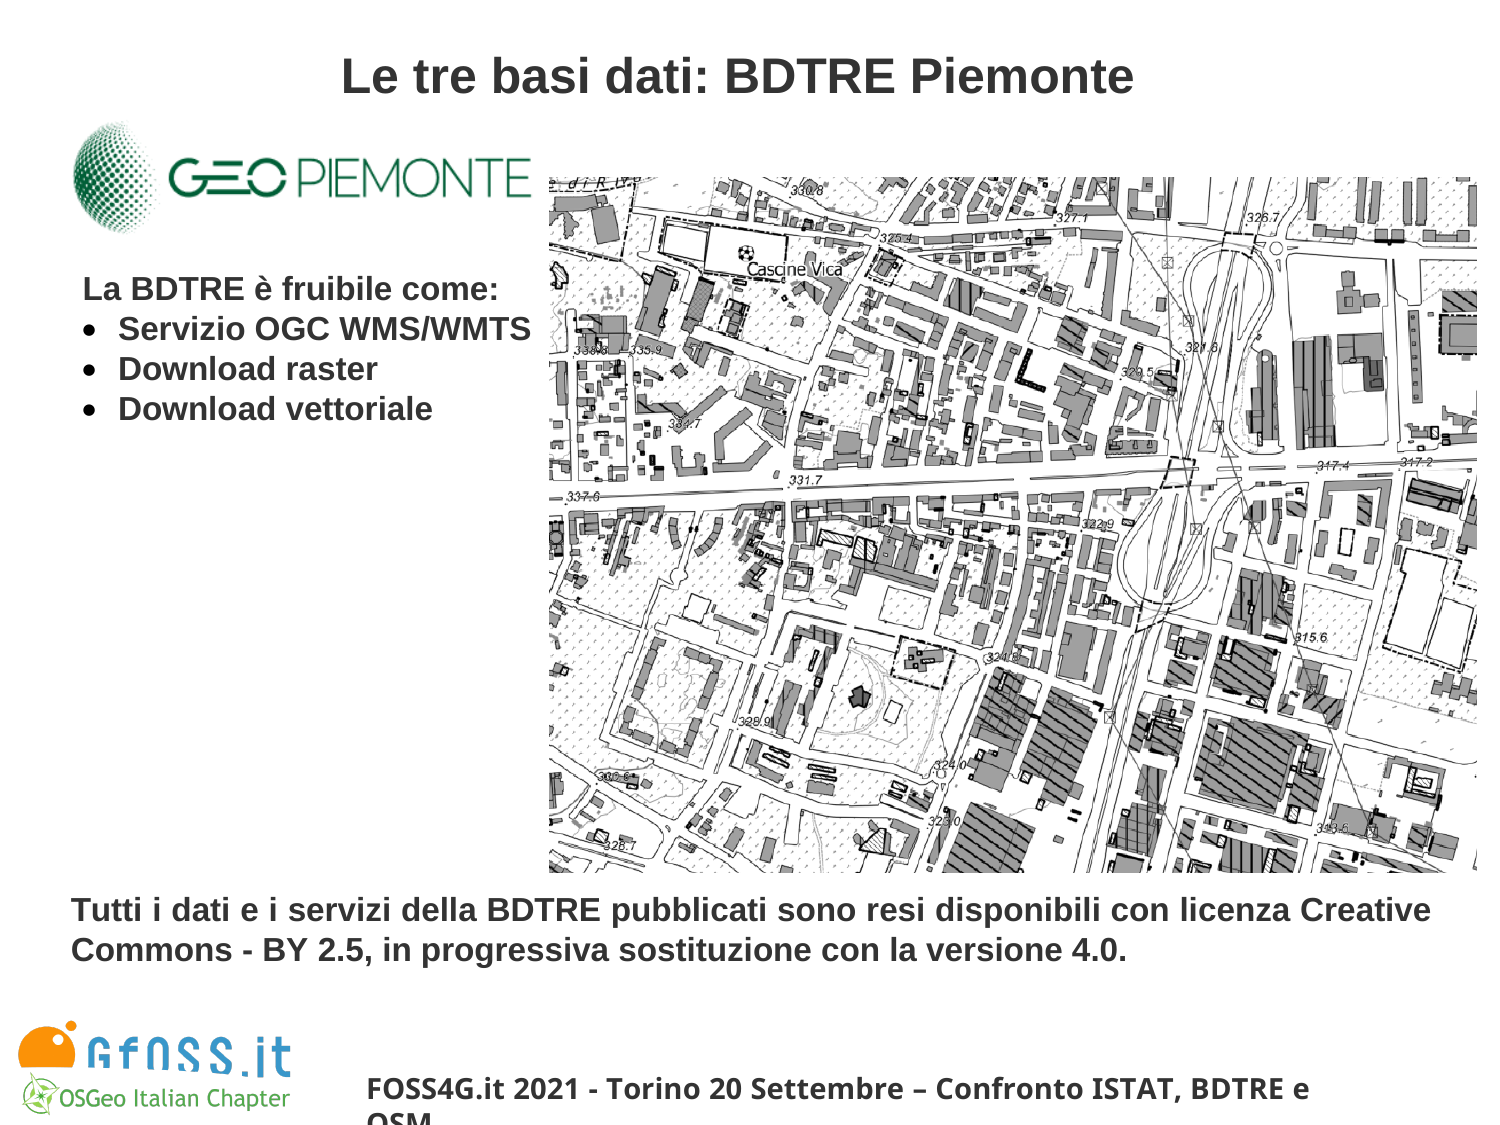

Le tre basi dati: BDTRE Piemonte
La BDTRE è fruibile come:
Servizio OGC WMS/WMTS
Download raster
Download vettoriale
Tutti i dati e i servizi della BDTRE pubblicati sono resi disponibili con licenza Creative Commons - BY 2.5, in progressiva sostituzione con la versione 4.0.